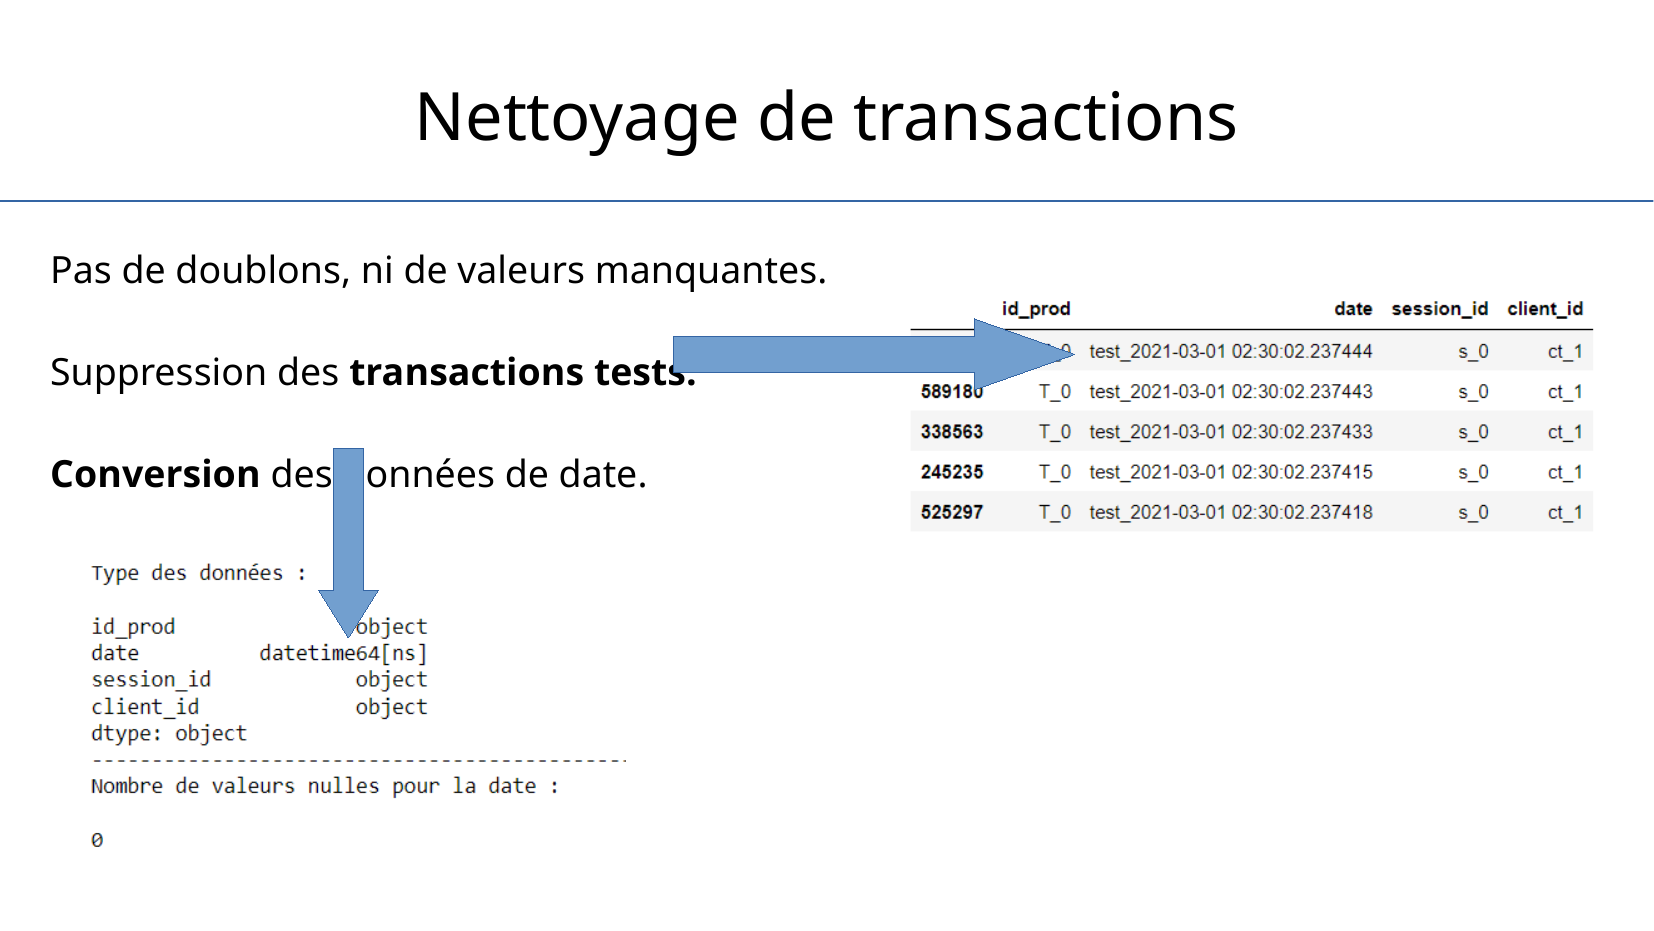

# Nettoyage de transactions
Pas de doublons, ni de valeurs manquantes.
Suppression des transactions tests.
Conversion des données de date.